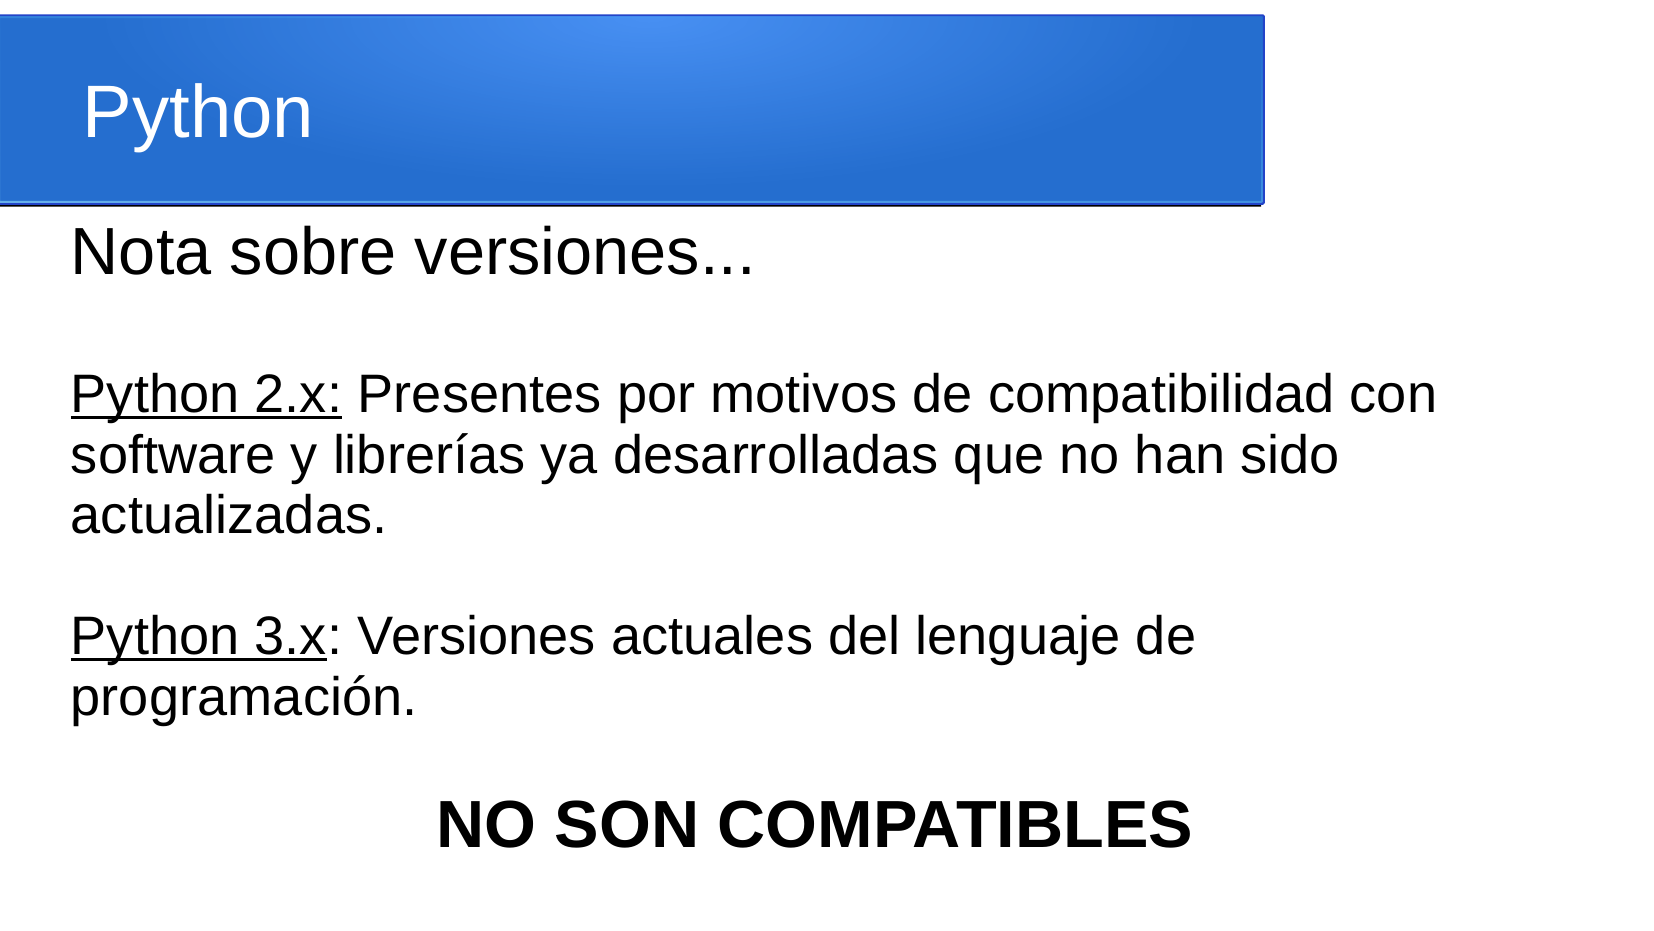

# Python
Nota sobre versiones...
Python 2.x: Presentes por motivos de compatibilidad con software y librerías ya desarrolladas que no han sido actualizadas.
Python 3.x: Versiones actuales del lenguaje de programación.
NO SON COMPATIBLES